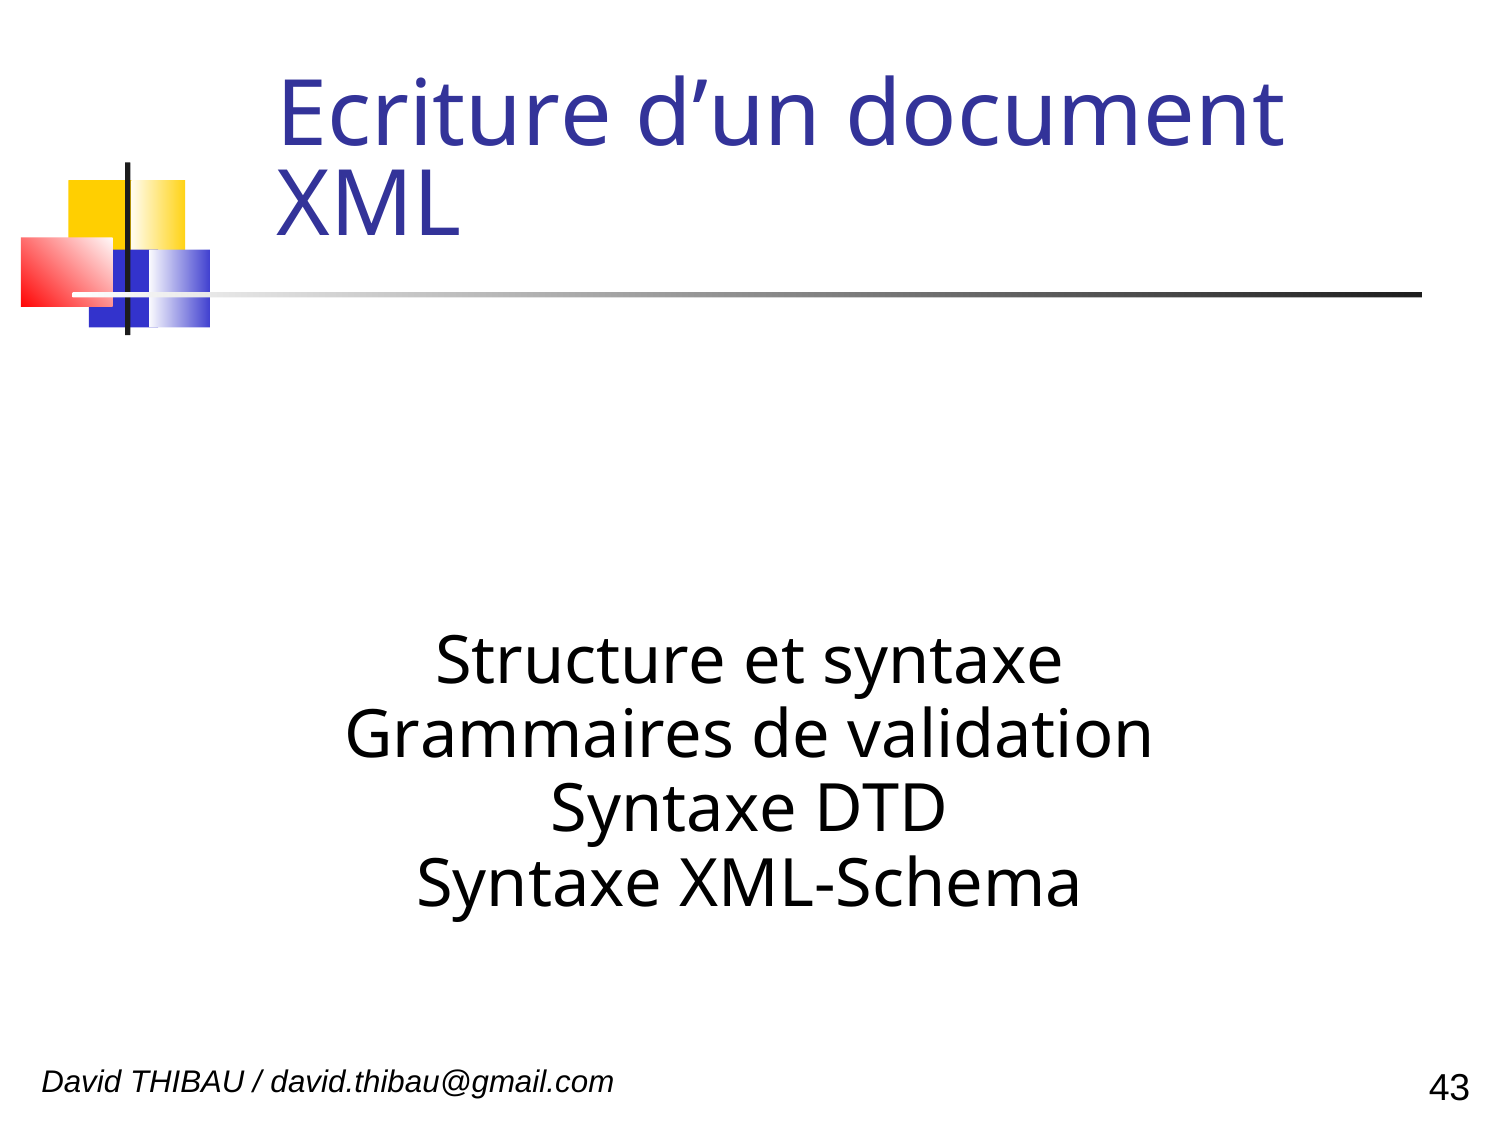

# Ecriture d’un document XML
Structure et syntaxe
Grammaires de validation
Syntaxe DTD
Syntaxe XML-Schema